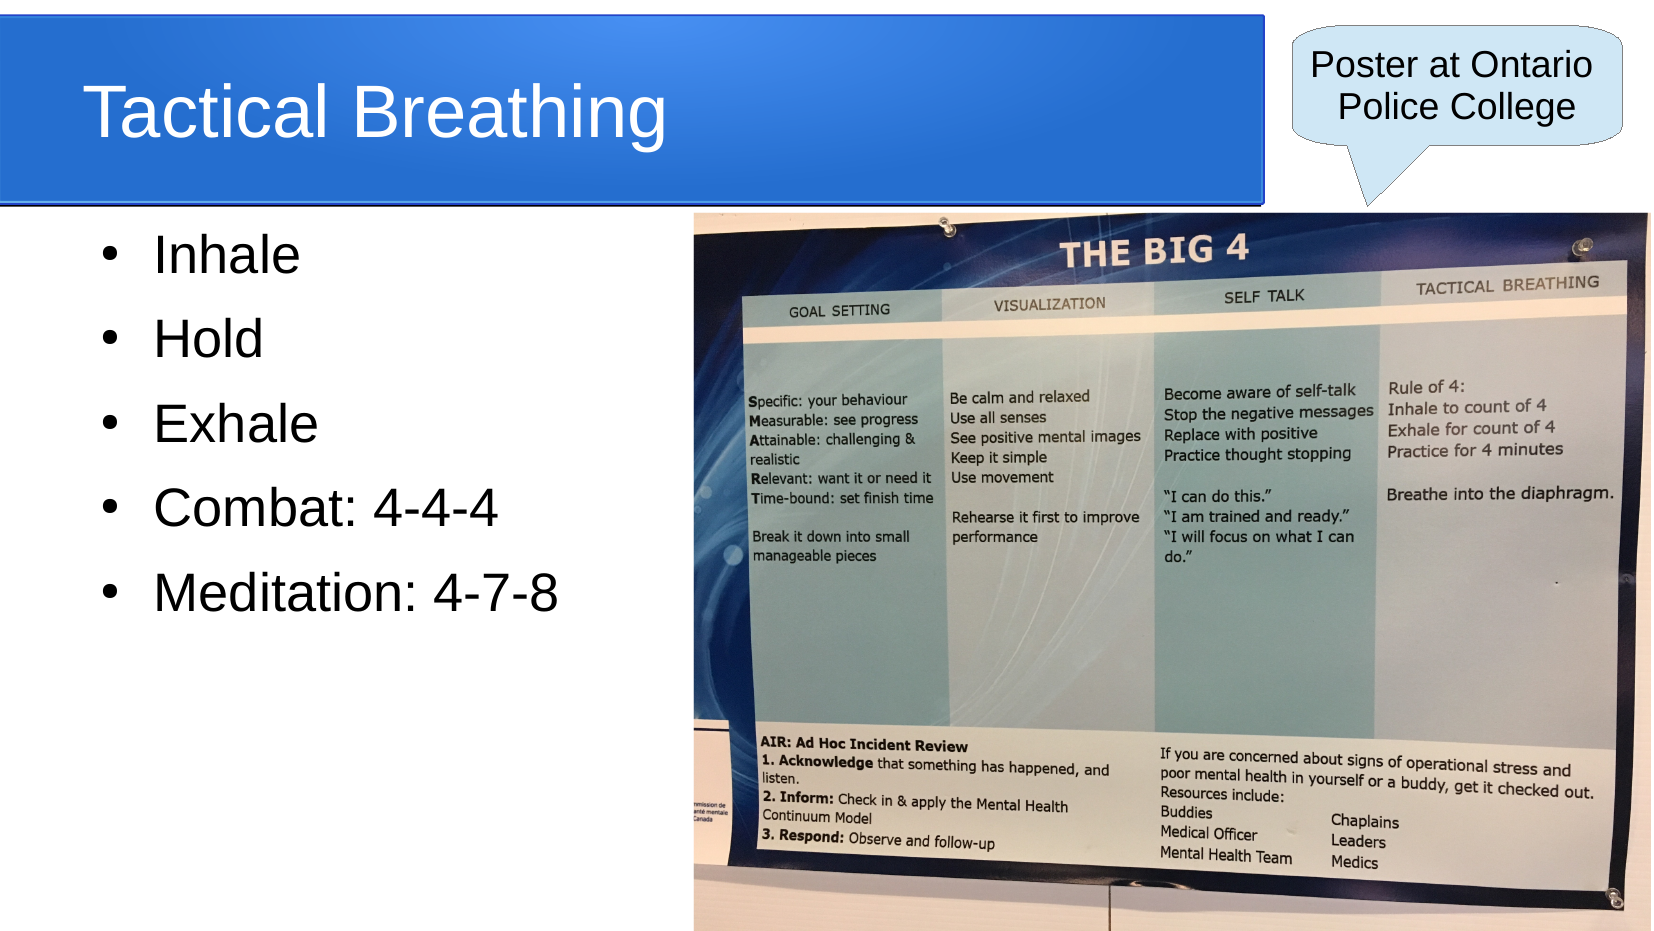

Poster at Ontario
Police College
# Tactical Breathing
Inhale
Hold
Exhale
Combat: 4-4-4
Meditation: 4-7-8